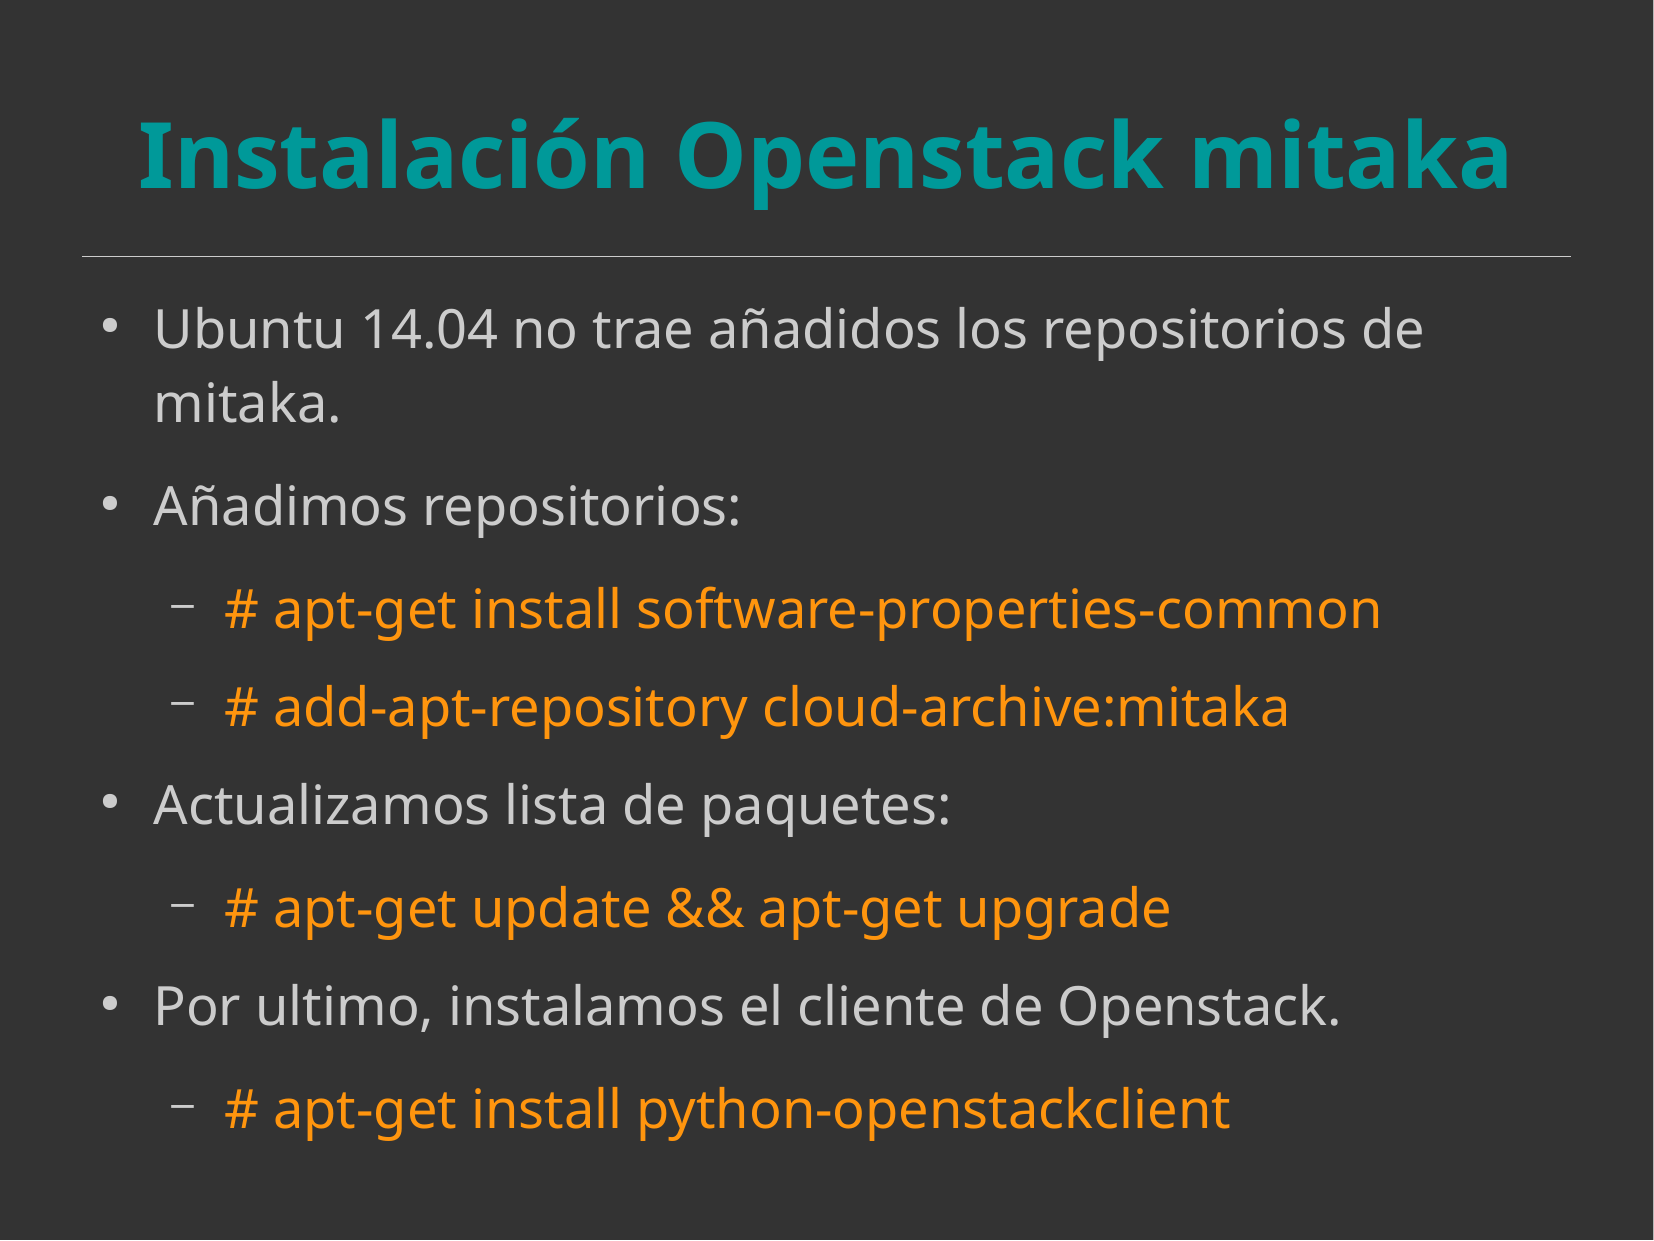

# Instalación Openstack mitaka
Ubuntu 14.04 no trae añadidos los repositorios de mitaka.
Añadimos repositorios:
# apt-get install software-properties-common
# add-apt-repository cloud-archive:mitaka
Actualizamos lista de paquetes:
# apt-get update && apt-get upgrade
Por ultimo, instalamos el cliente de Openstack.
# apt-get install python-openstackclient